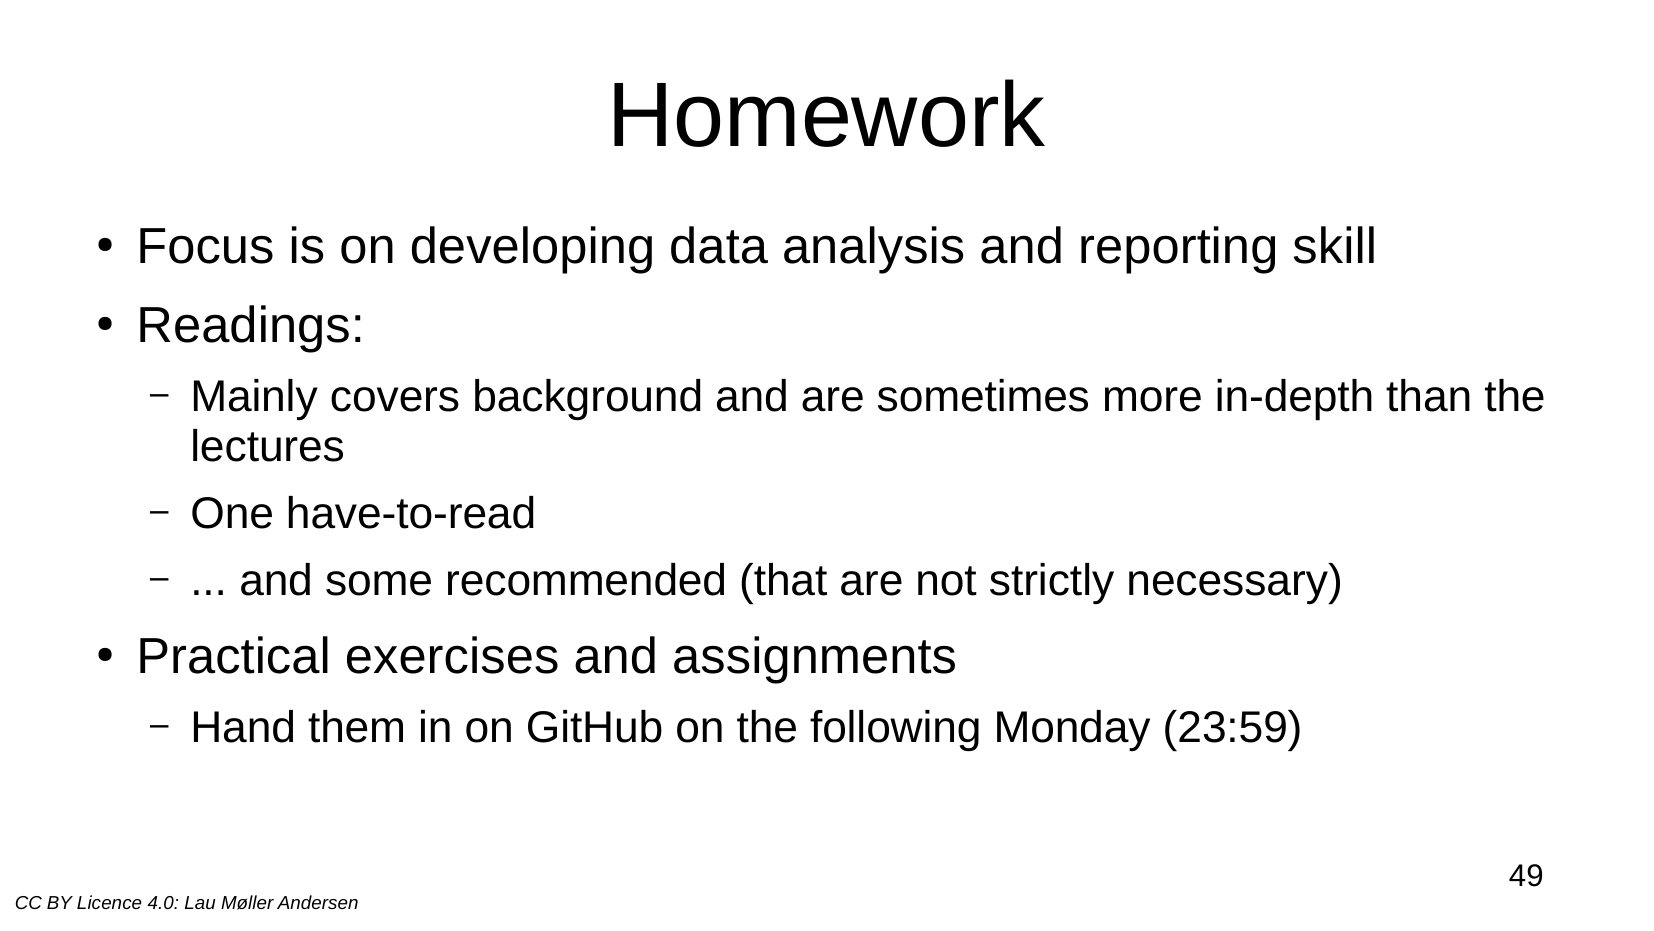

# Homework
Focus is on developing data analysis and reporting skill
Readings:
Mainly covers background and are sometimes more in-depth than the lectures
One have-to-read
... and some recommended (that are not strictly necessary)
Practical exercises and assignments
Hand them in on GitHub on the following Monday (23:59)
CC BY Licence 4.0: Lau Møller Andersen